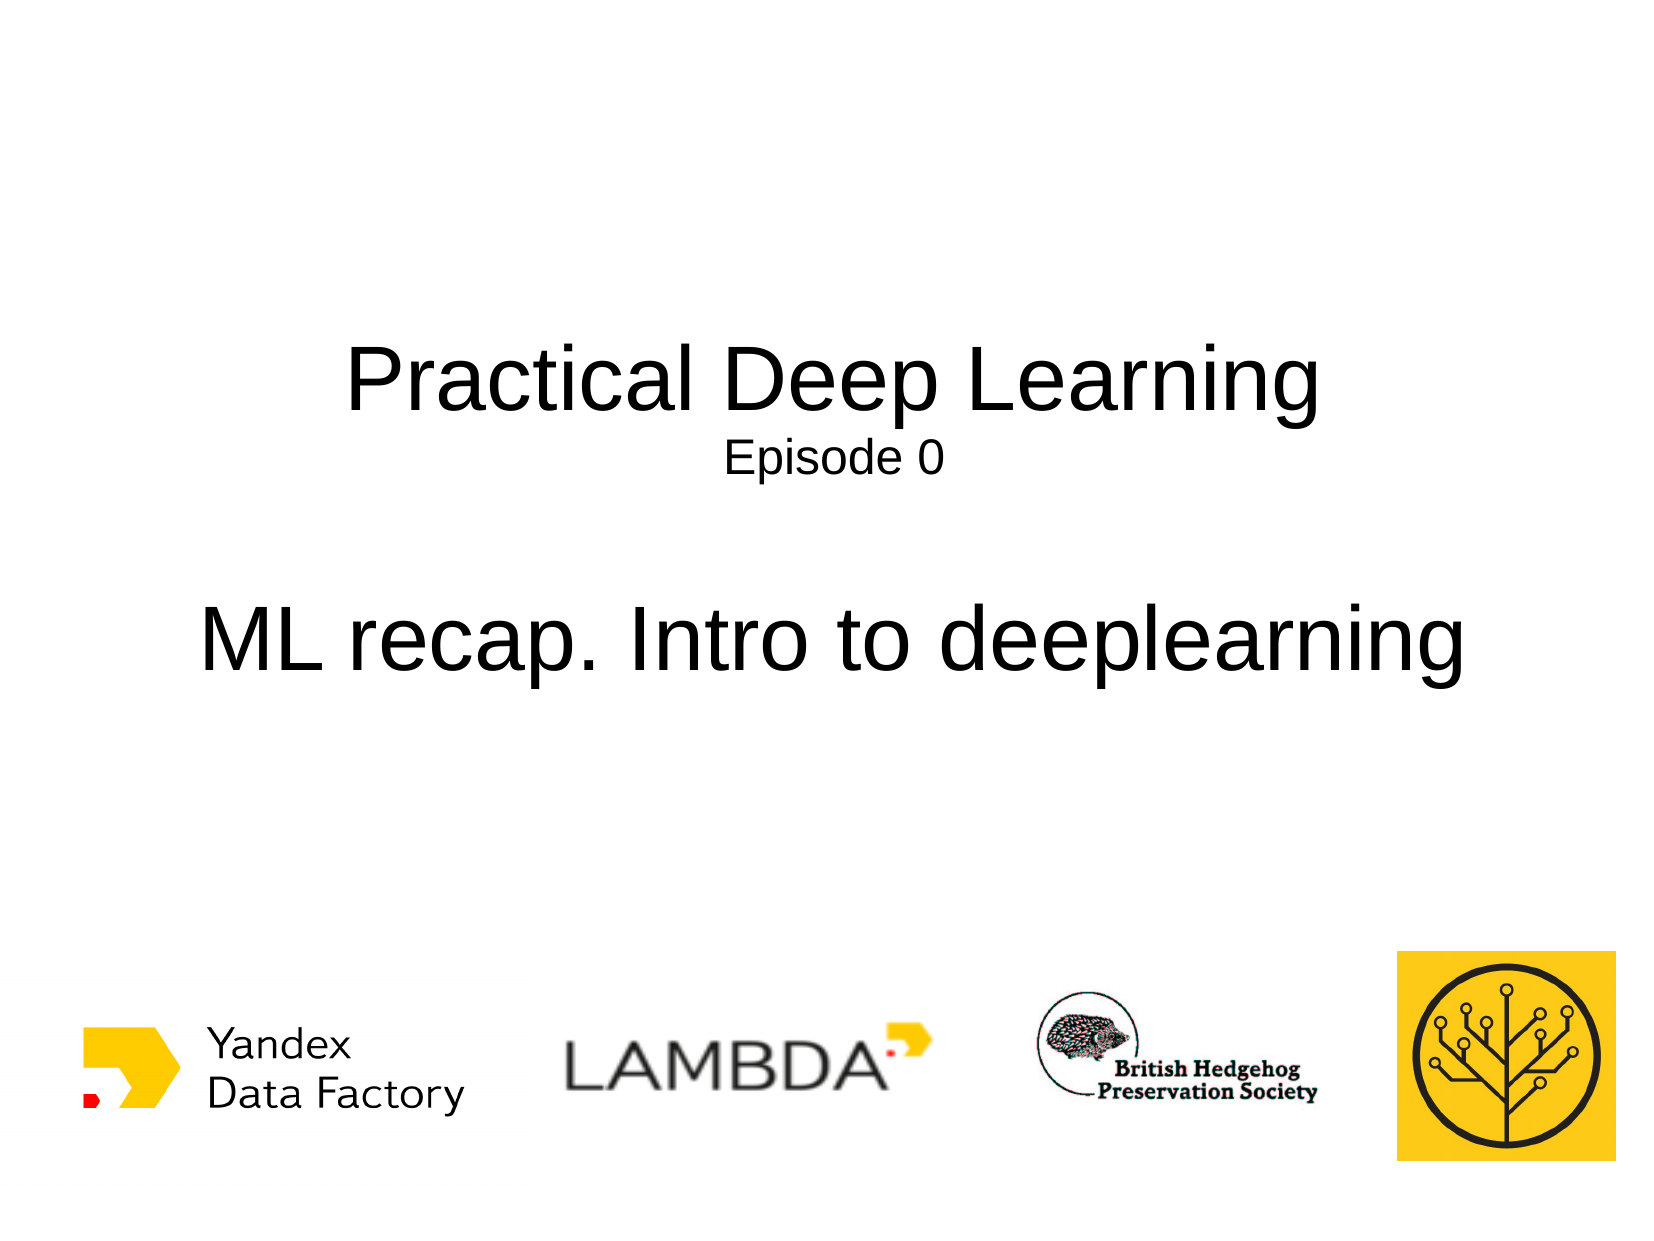

# Practical Deep Learning Episode 0 ML recap. Intro to deeplearning
1